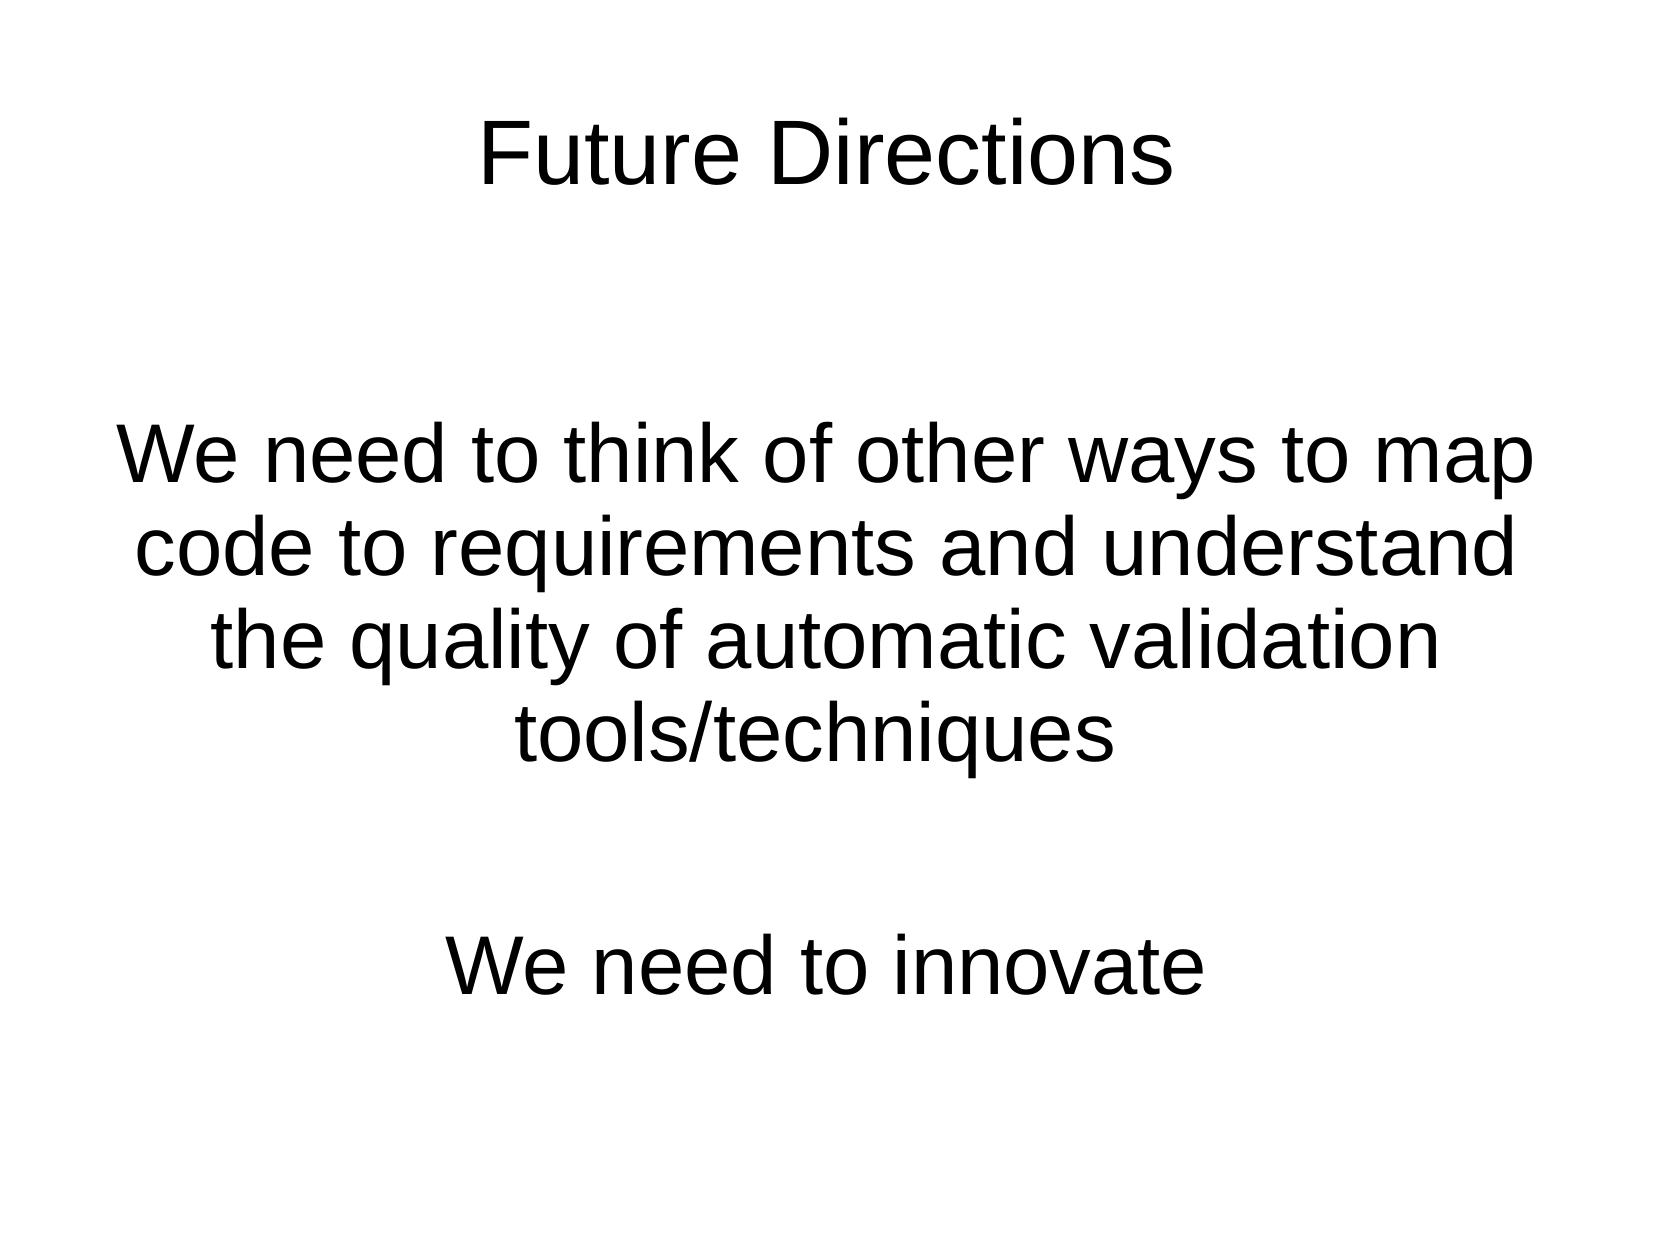

# Future Directions
We need to think of other ways to map code to requirements and understand the quality of automatic validation tools/techniques
We need to innovate